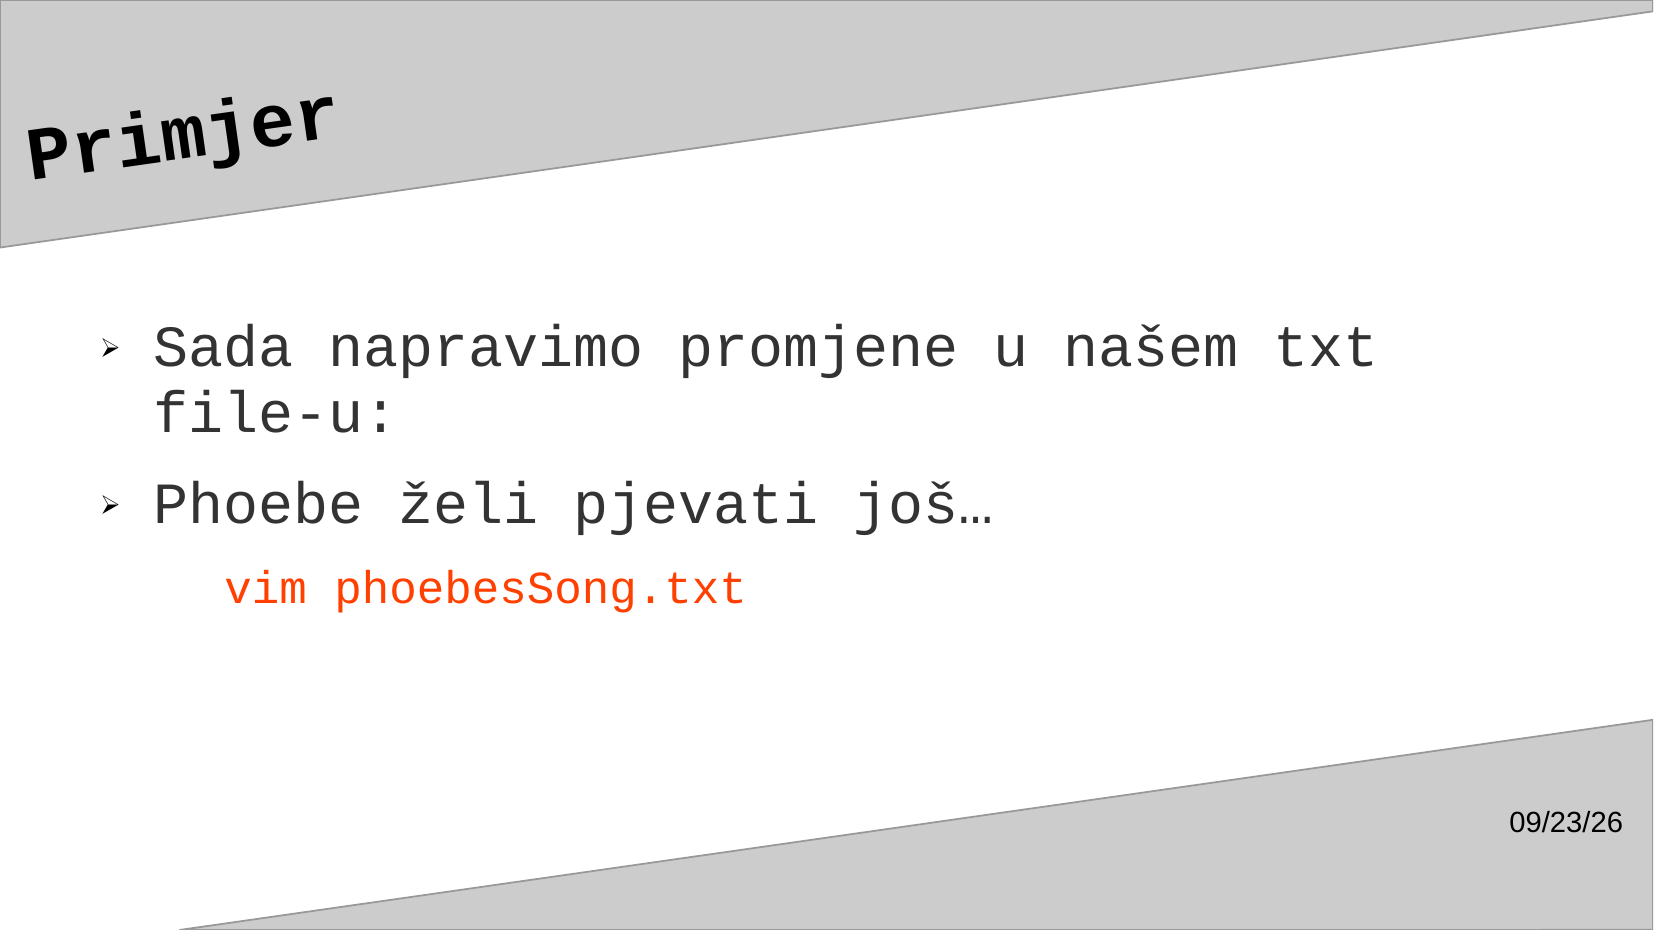

# Primjer
Sada napravimo promjene u našem txt file-u:
Phoebe želi pjevati još…
vim phoebesSong.txt
52